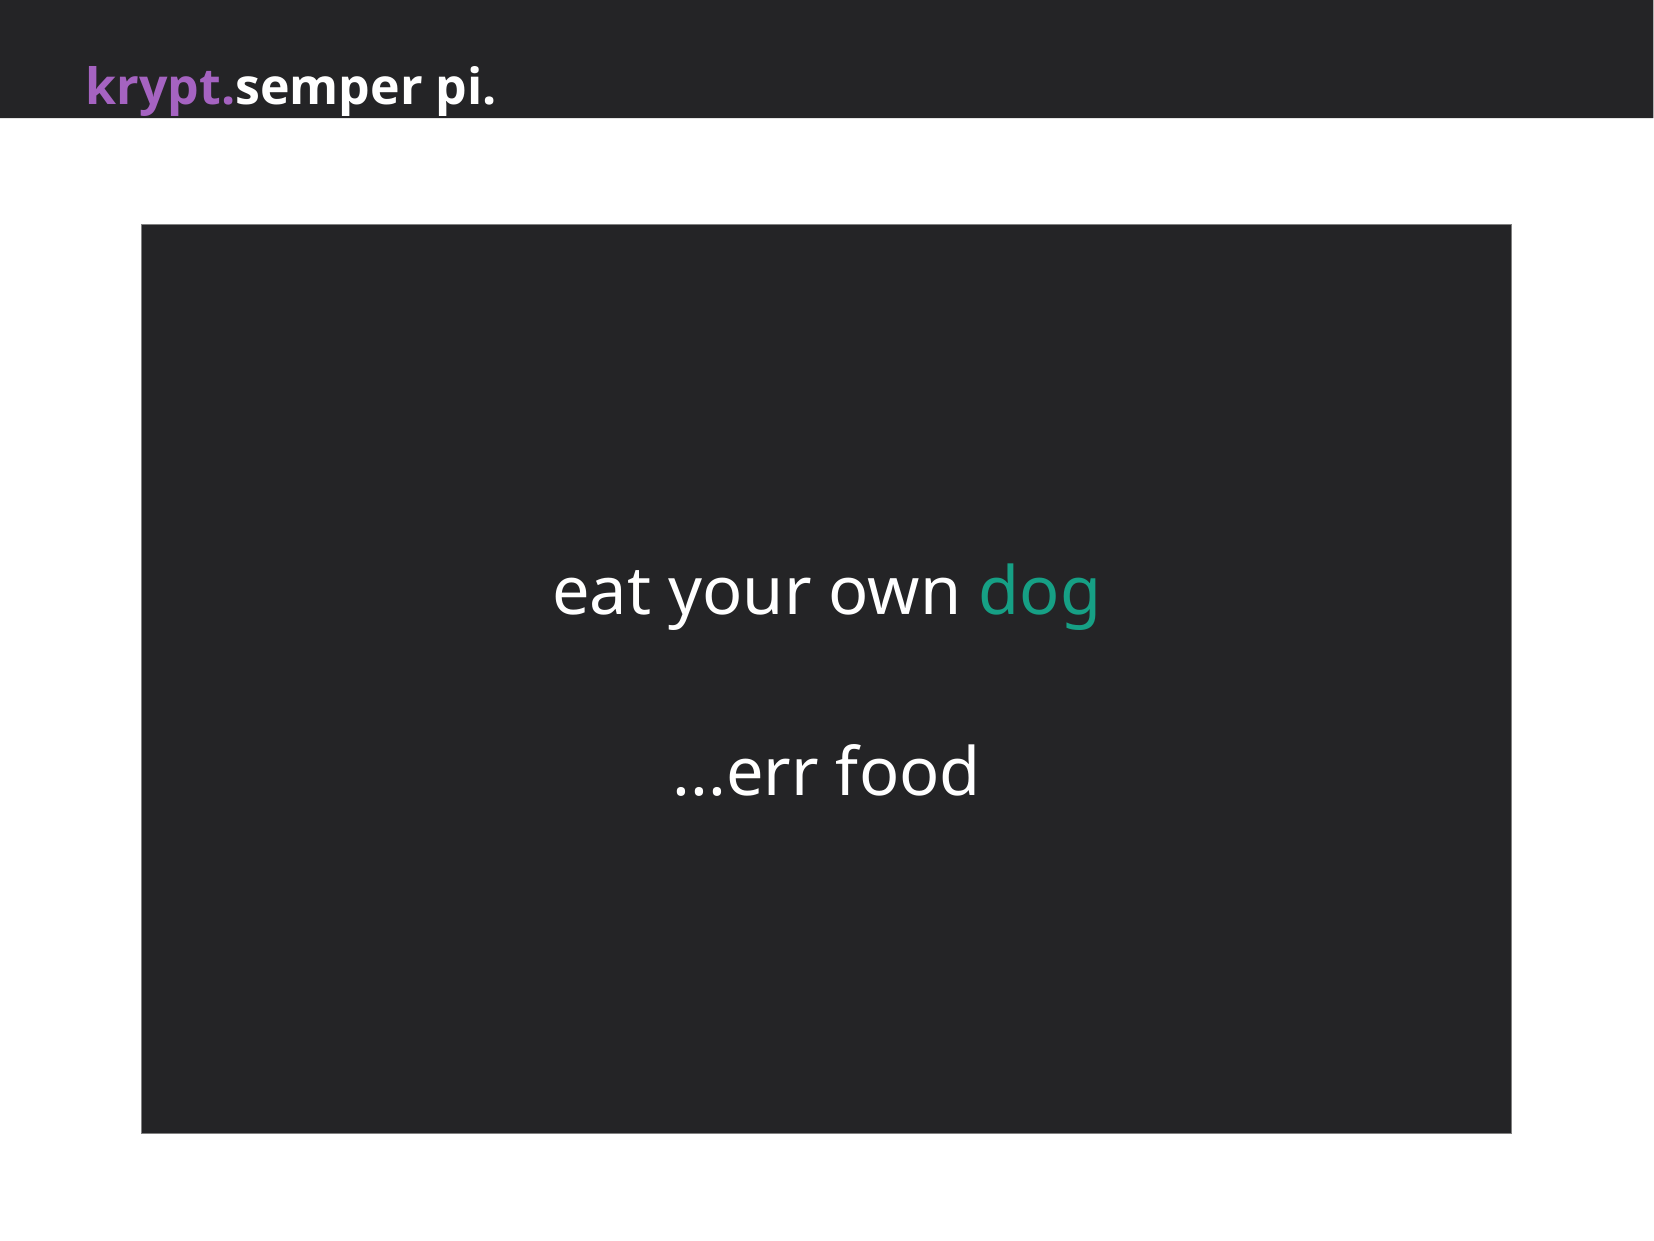

krypt.semper pi.
eat your own dog
...err food
krypt first of all is a framework